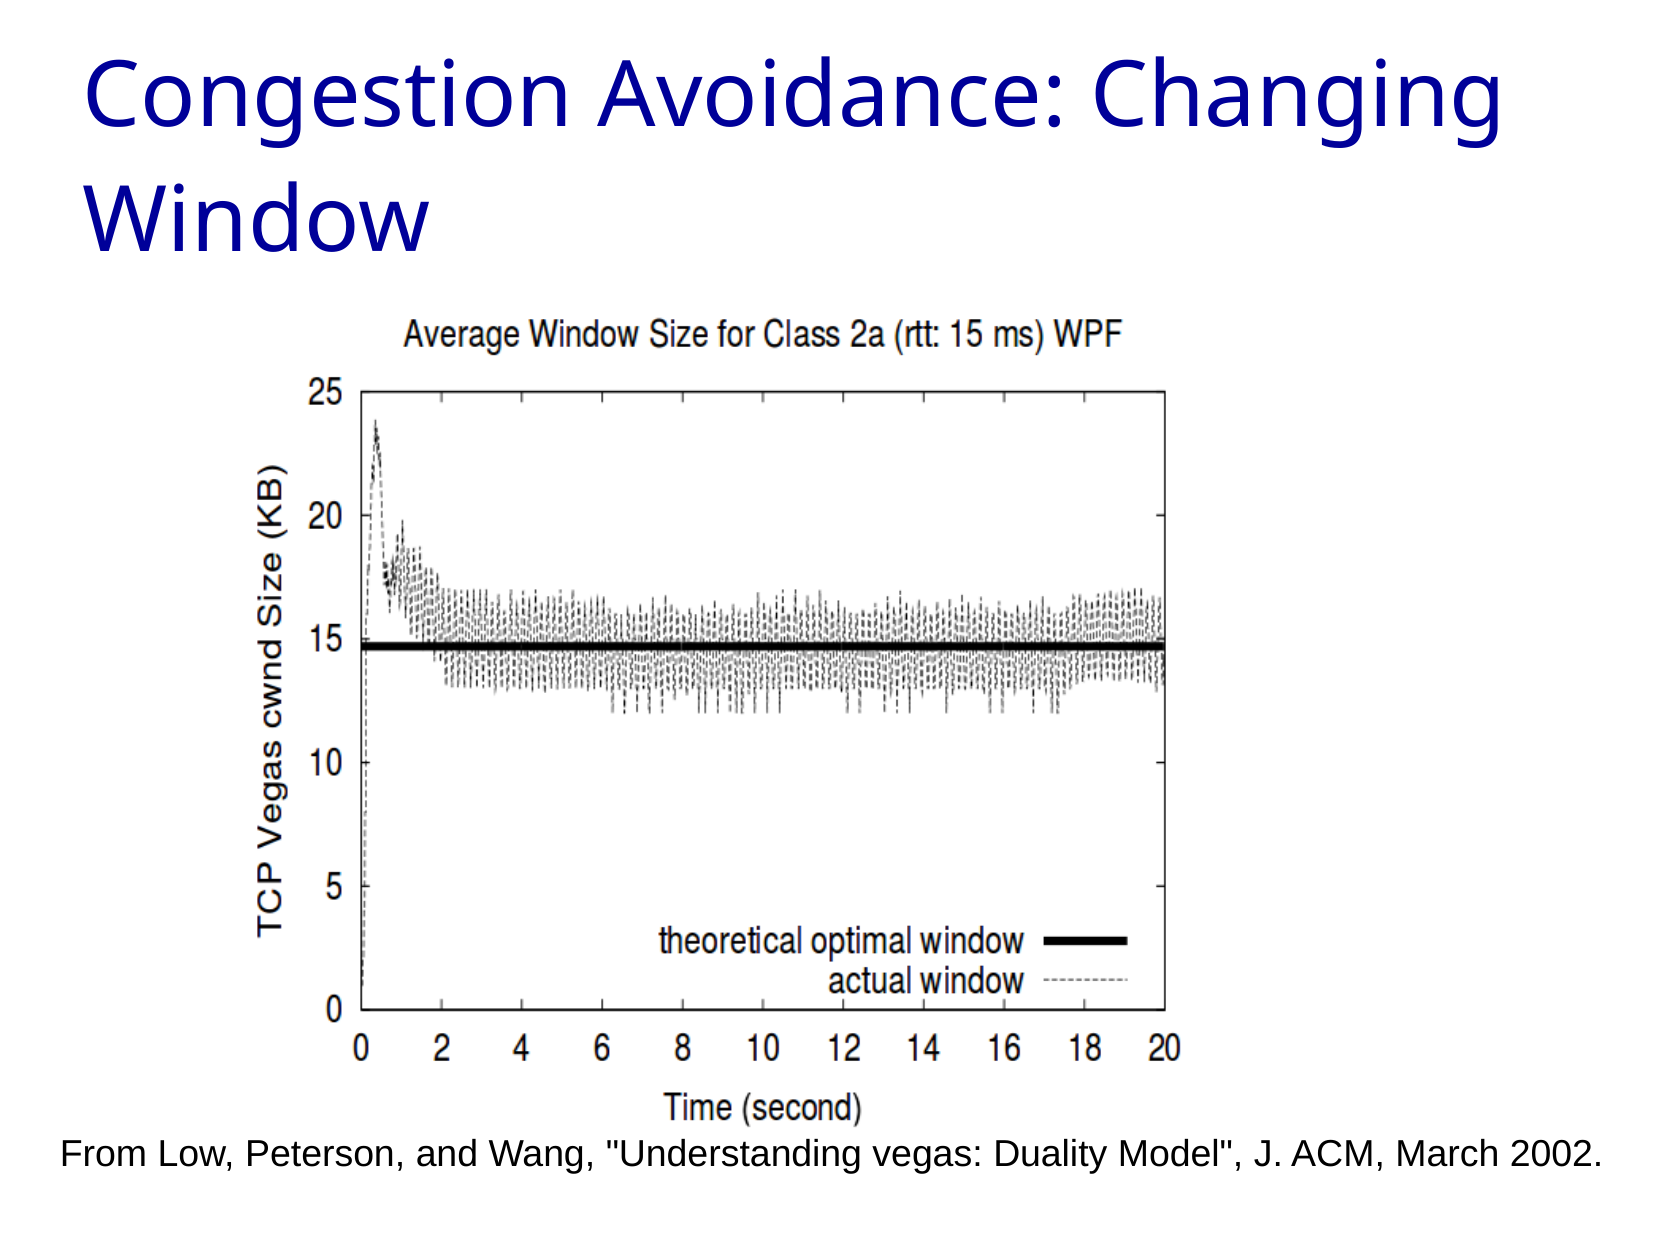

# Congestion Avoidance: Changing Window
From Low, Peterson, and Wang, "Understanding vegas: Duality Model", J. ACM, March 2002.